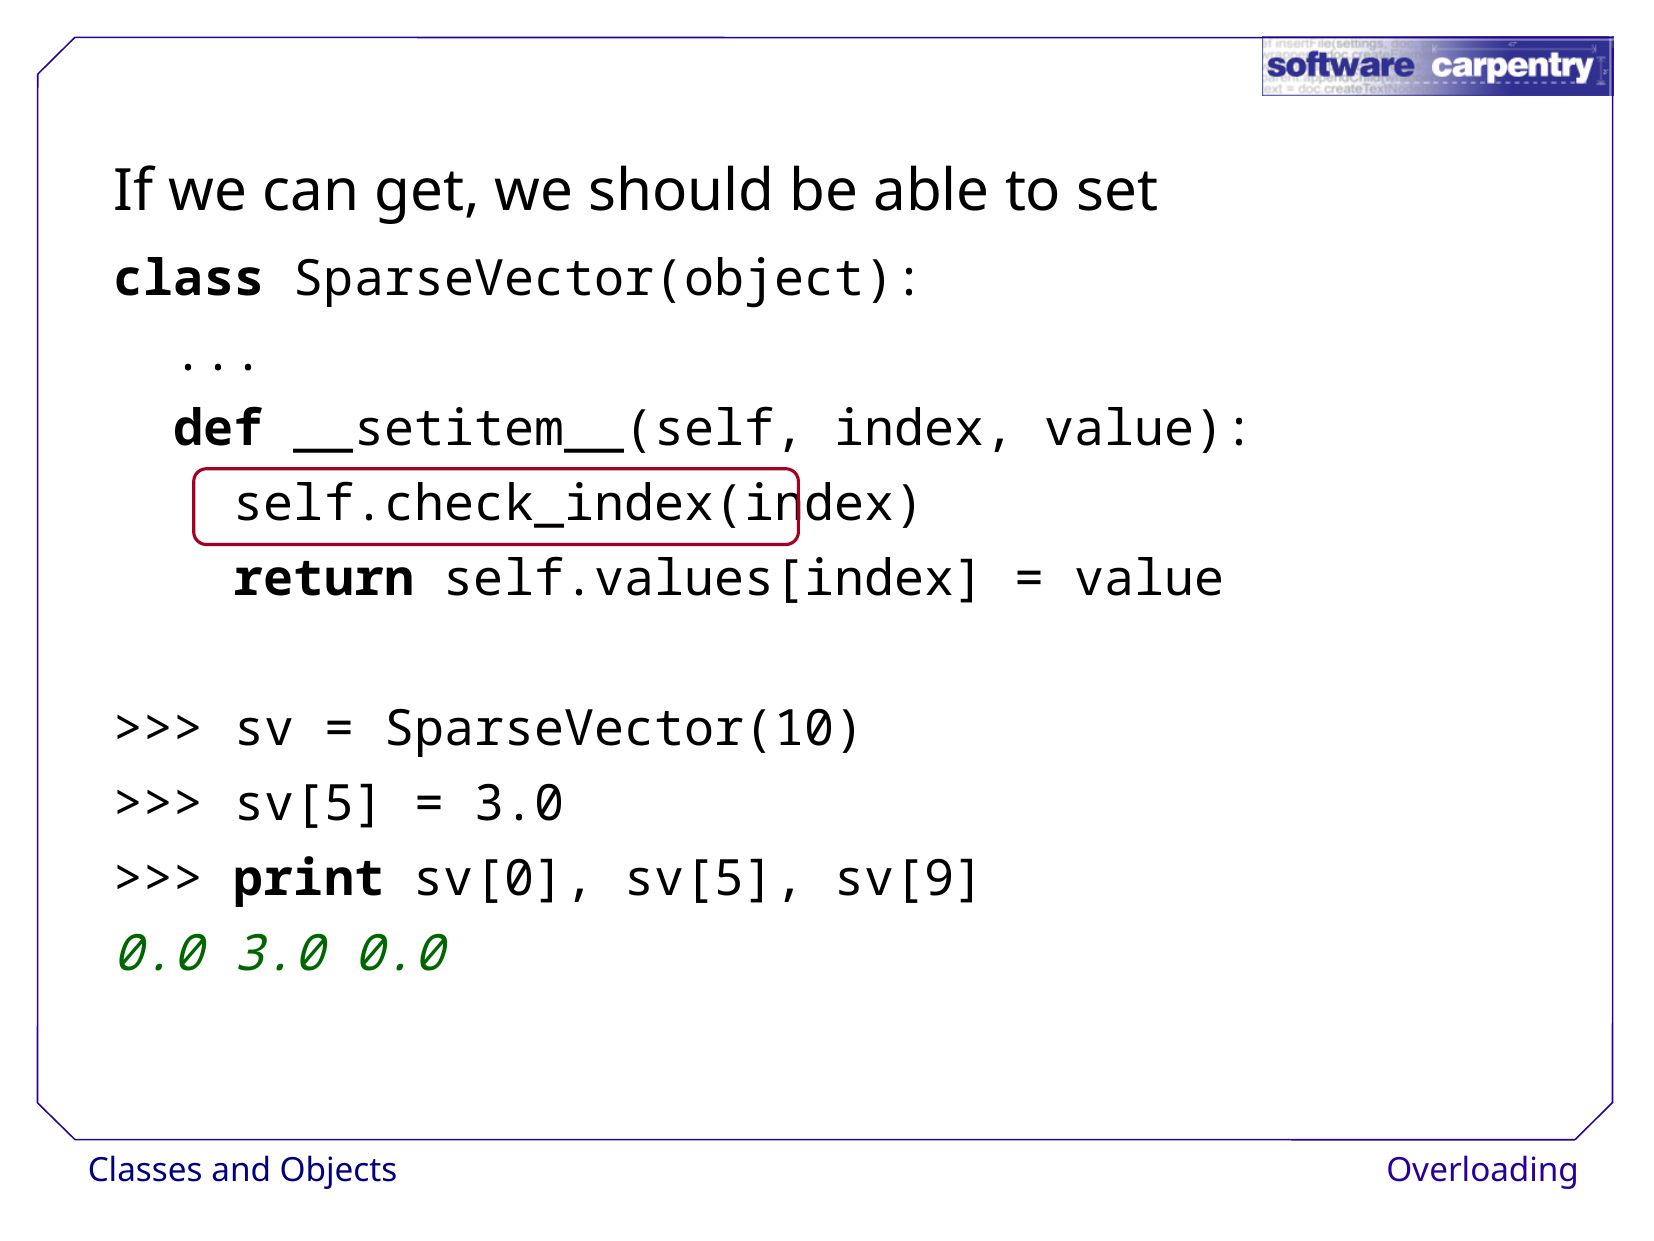

If we can get, we should be able to set
class SparseVector(object):
 ...
 def __setitem__(self, index, value):
 self.check_index(index)
 return self.values[index] = value
>>> sv = SparseVector(10)
>>> sv[5] = 3.0
>>> print sv[0], sv[5], sv[9]
0.0 3.0 0.0